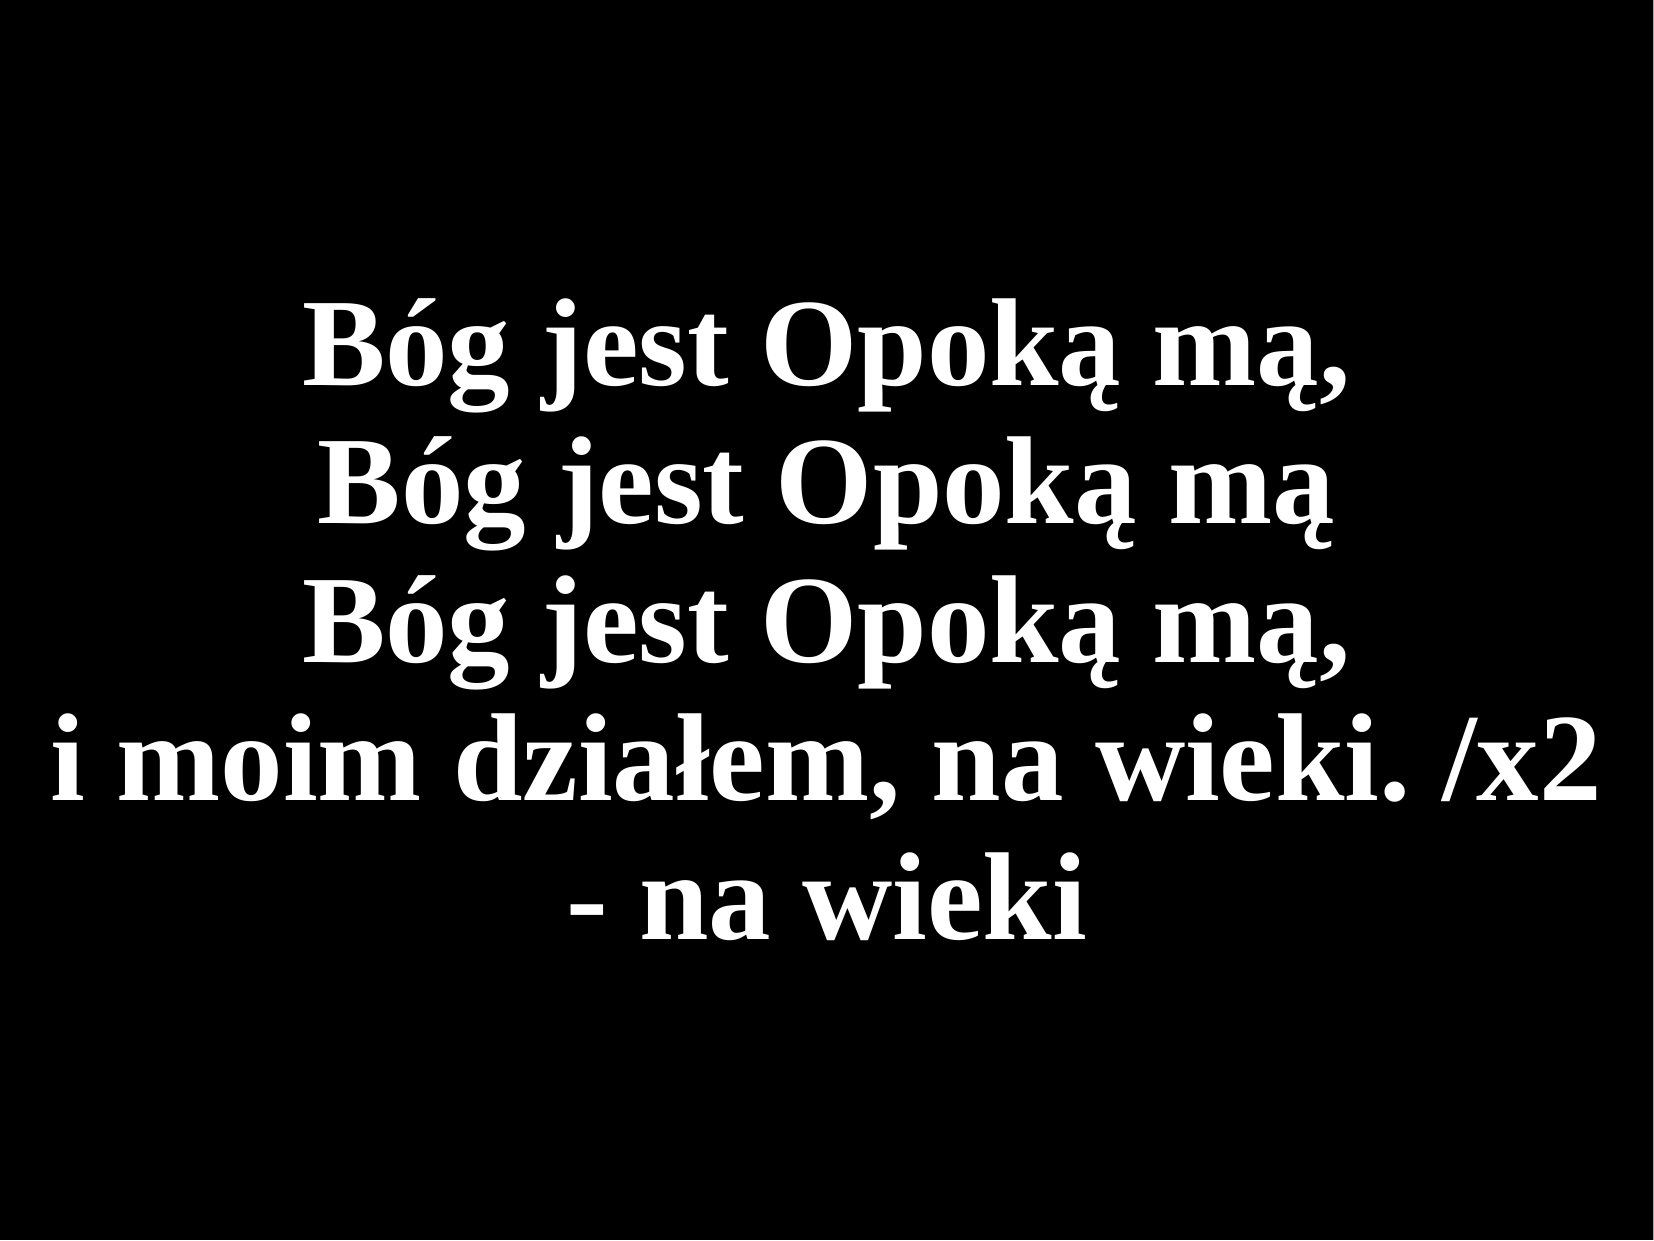

# Bóg jest Opoką mą, Bóg jest Opoką mą Bóg jest Opoką mą, i moim działem, na wieki. /x2 - na wieki